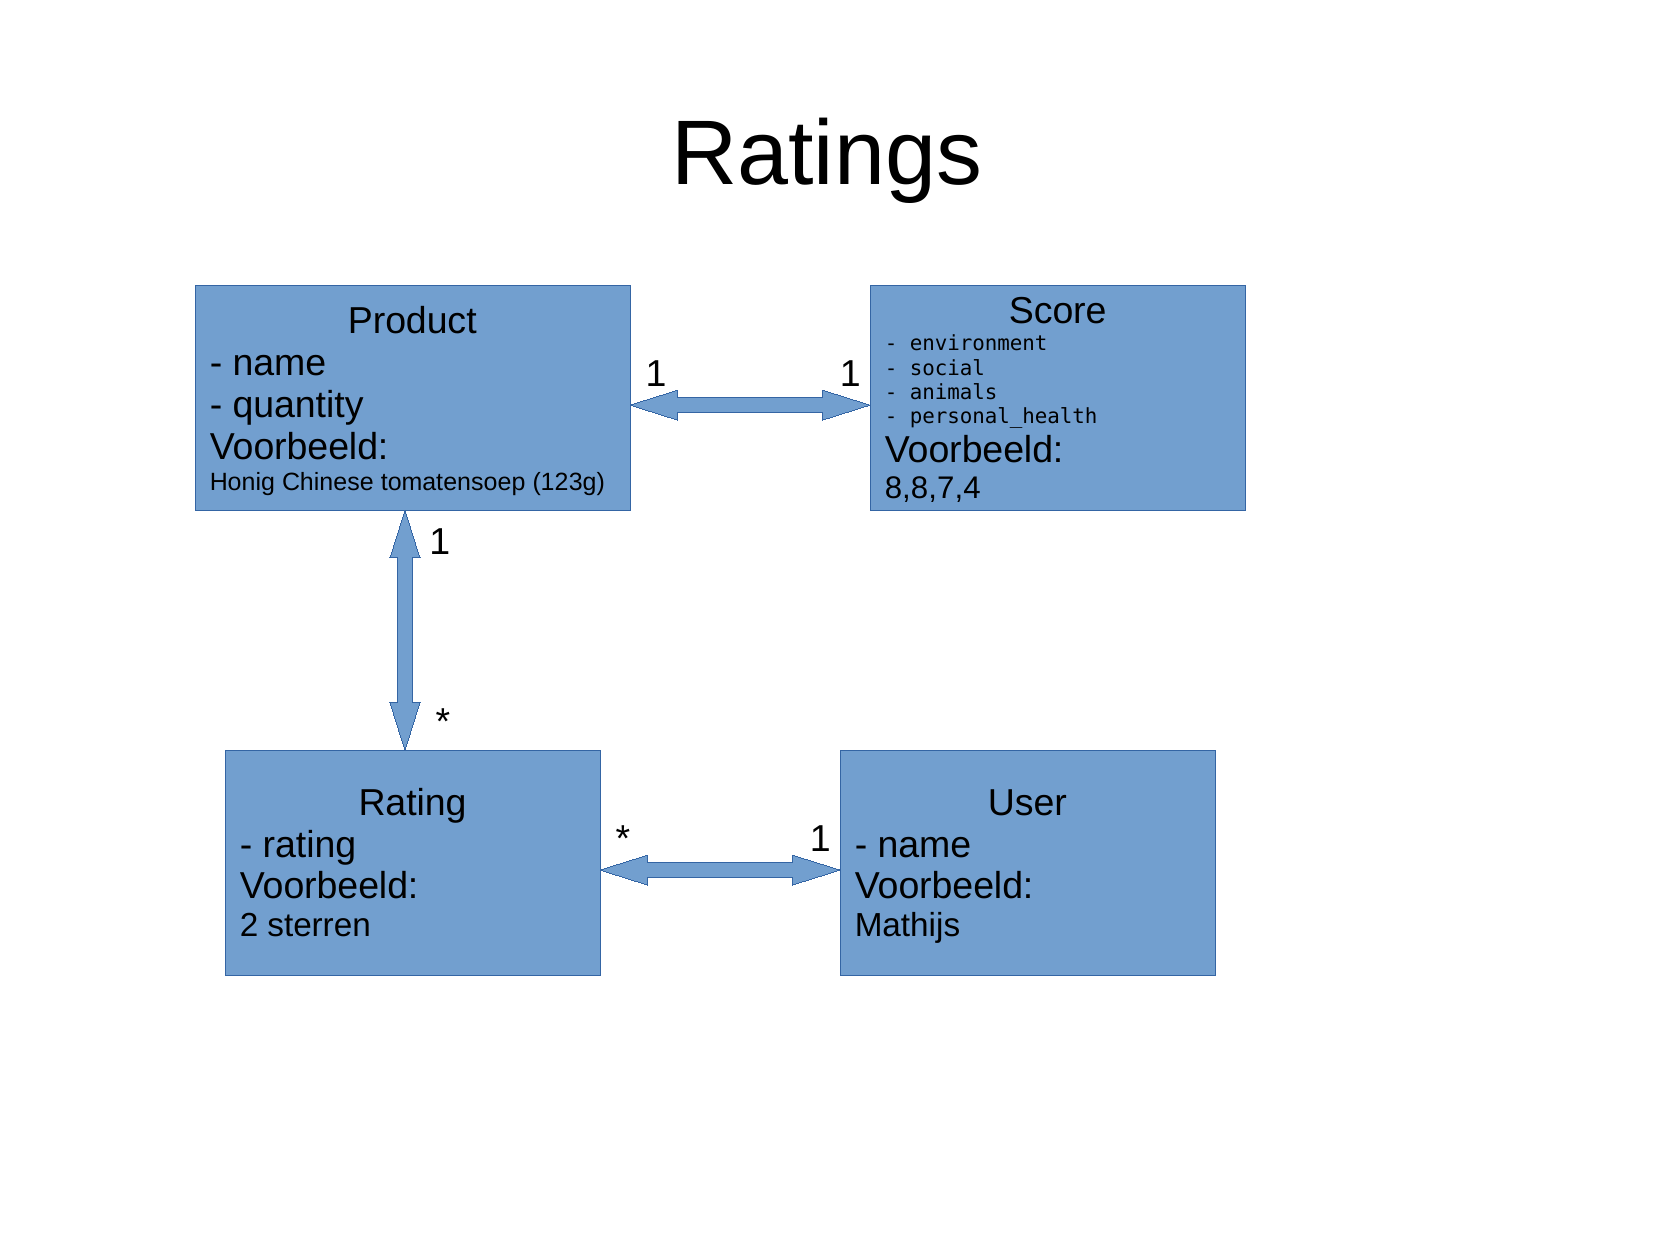

# Ratings
Product
- name
- quantity
Voorbeeld:
Honig Chinese tomatensoep (123g)
Score
- environment
- social
- animals
- personal_health
Voorbeeld:
8,8,7,4
1
1
1
*
Rating
- rating
Voorbeeld:
2 sterren
User
- name
Voorbeeld:
Mathijs
*
1